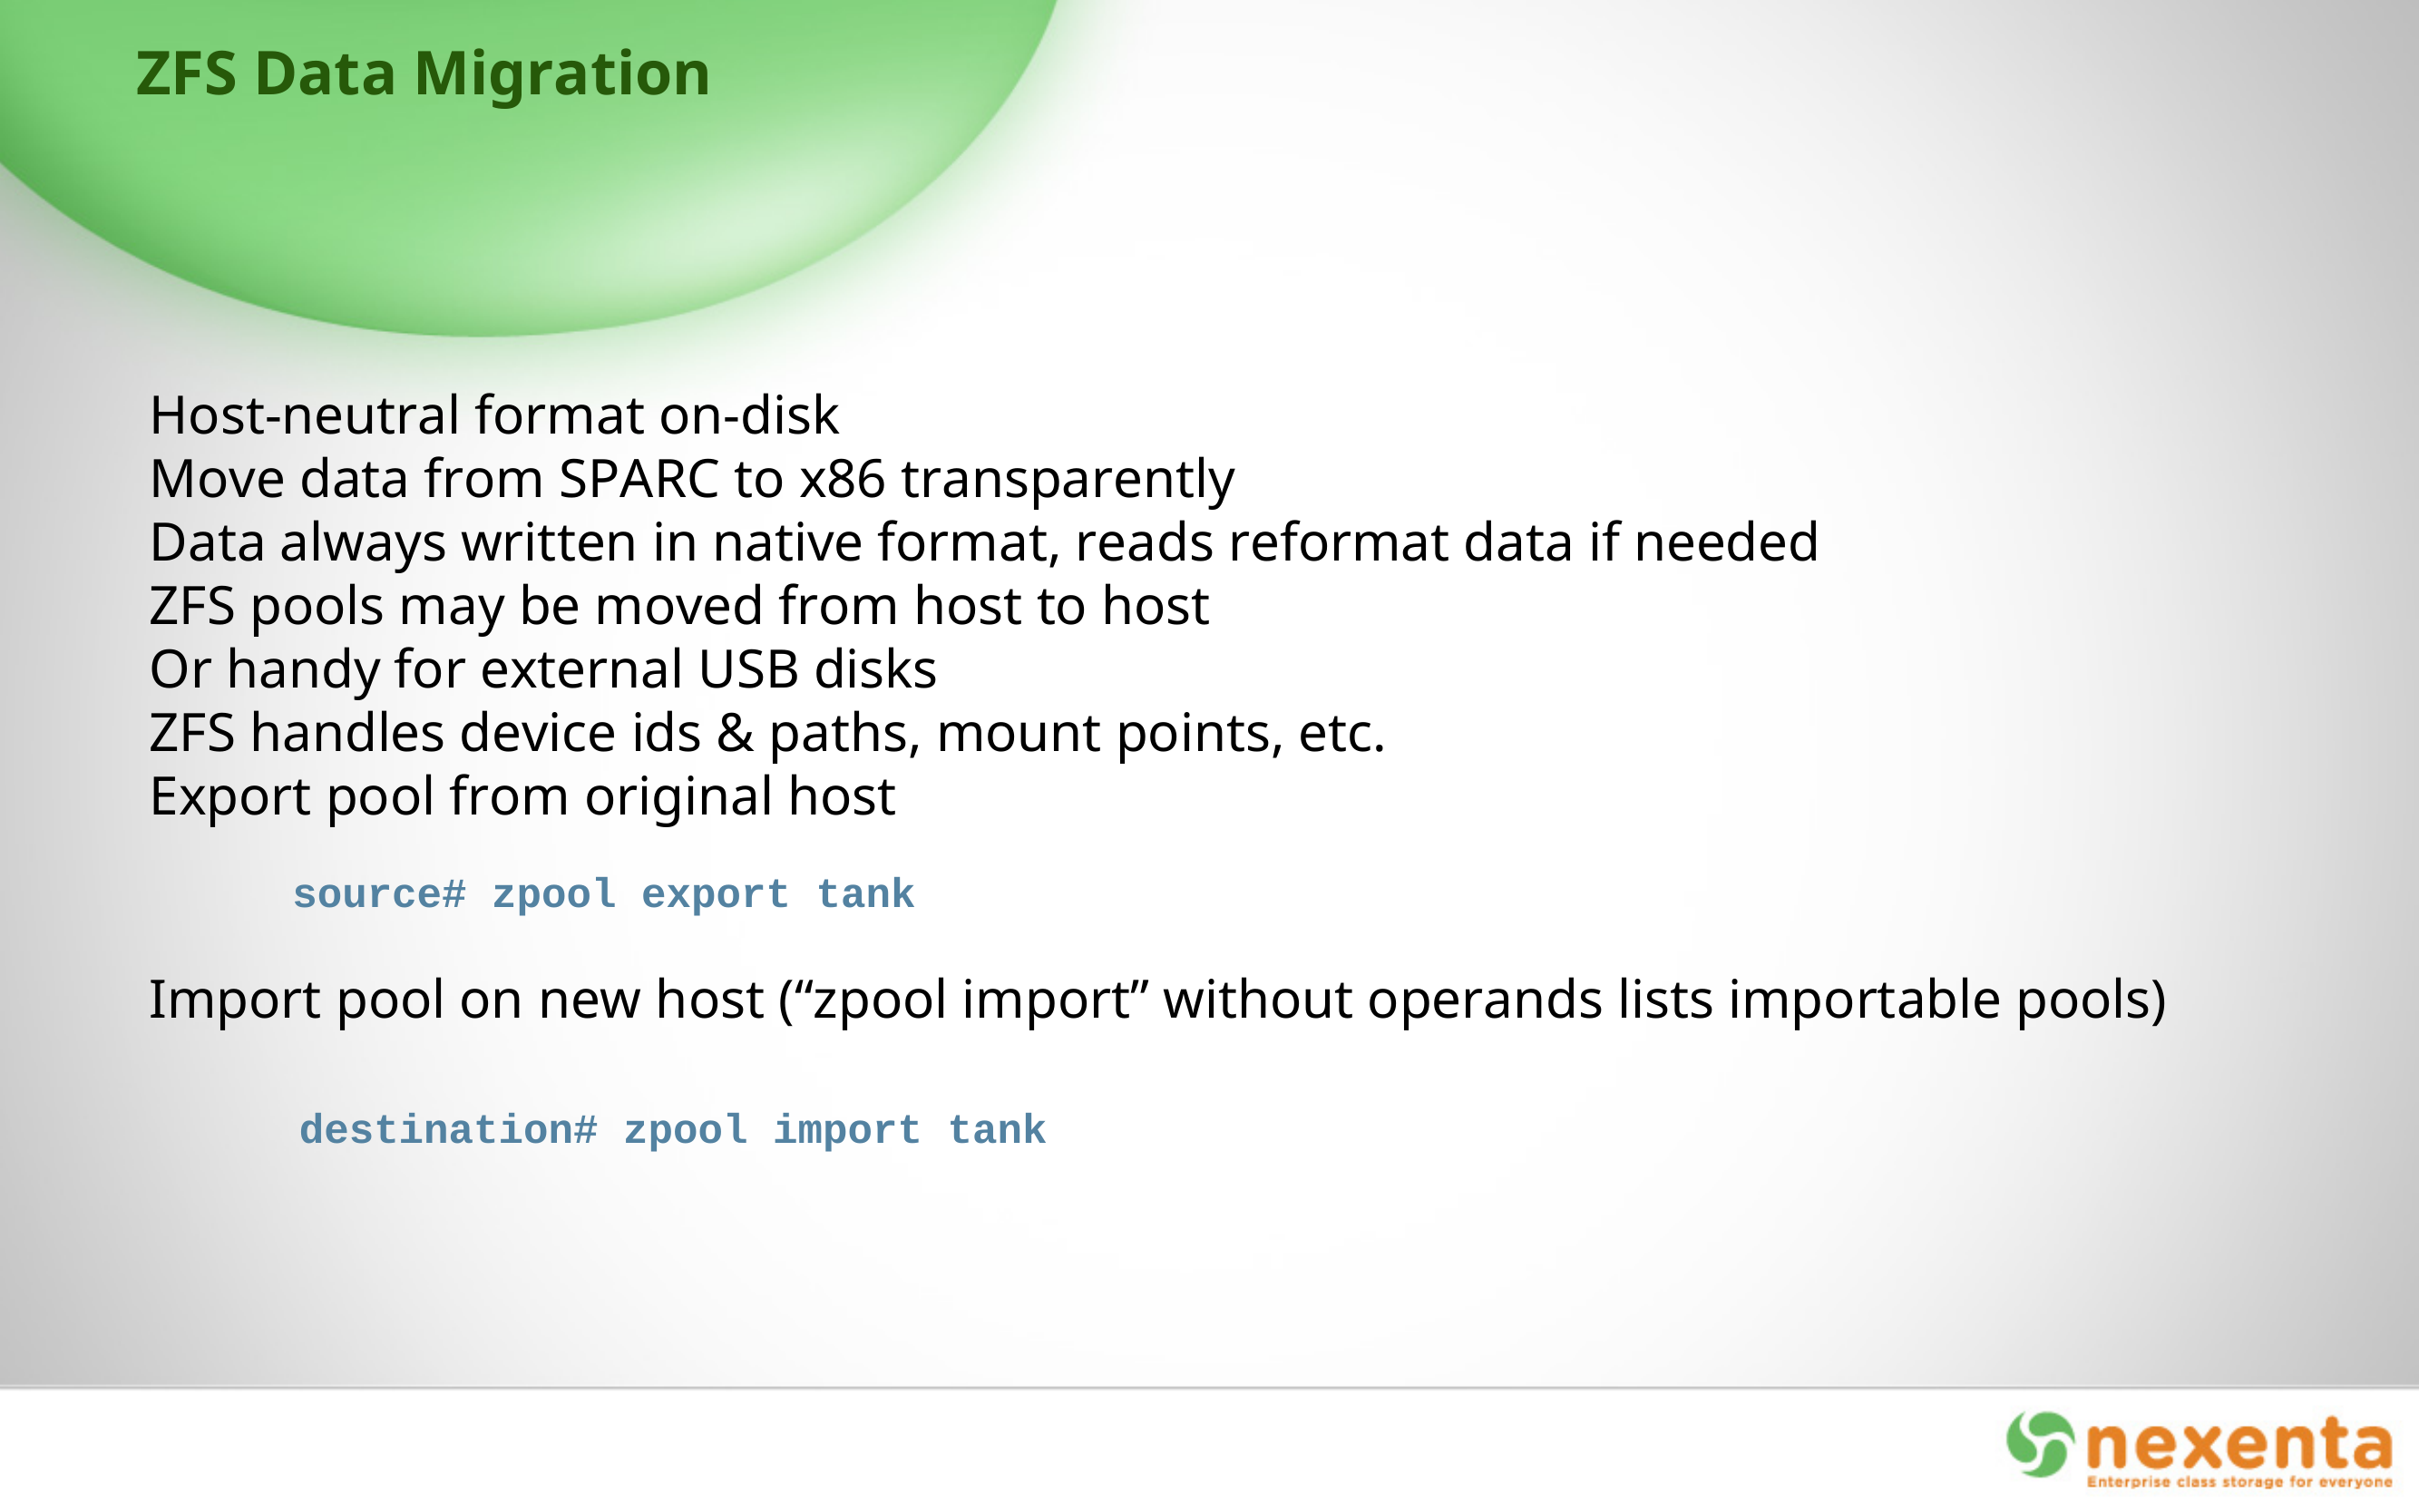

ZFS Data Migration
Host-neutral format on-disk
Move data from SPARC to x86 transparently
Data always written in native format, reads reformat data if needed
ZFS pools may be moved from host to host
Or handy for external USB disks
ZFS handles device ids & paths, mount points, etc.
Export pool from original host
 source# zpool export tank
Import pool on new host (“zpool import” without operands lists importable pools)
 destination# zpool import tank